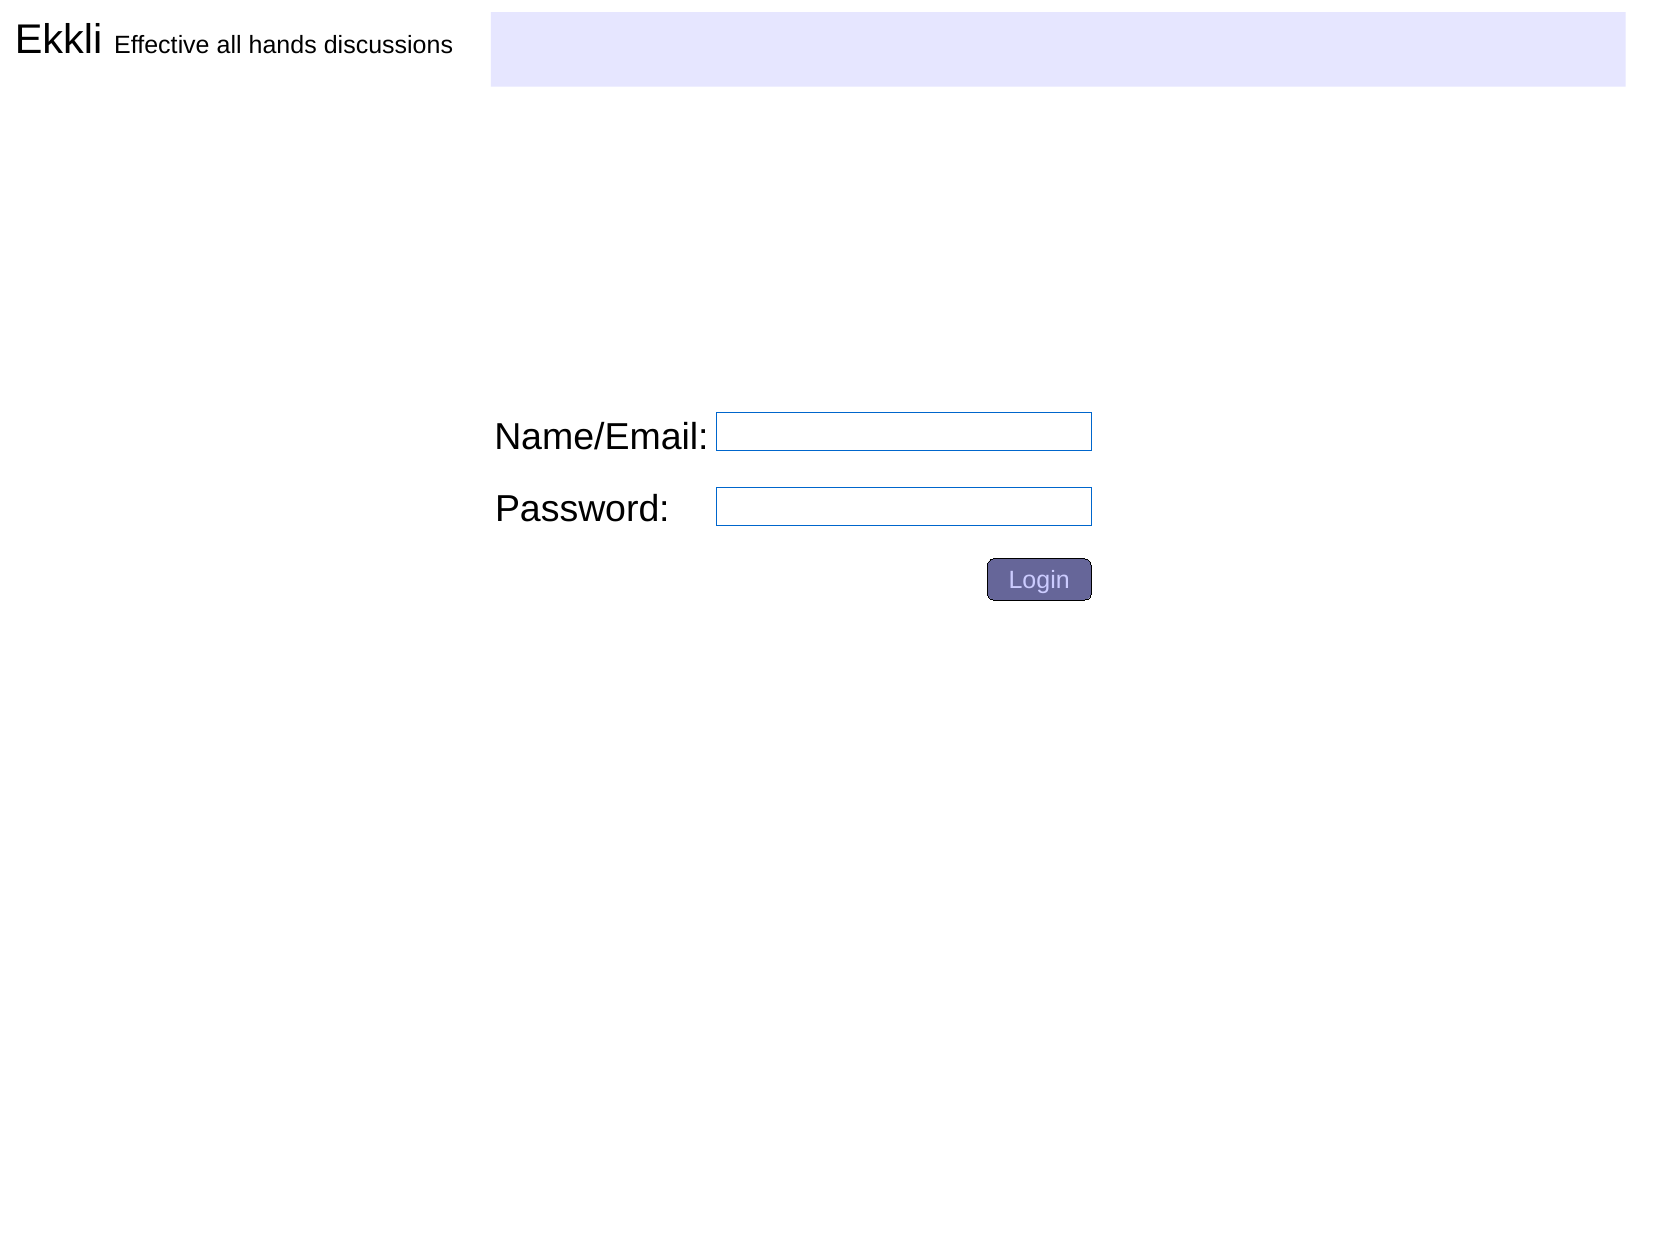

Ekkli Effective all hands discussions
Name/Email:
Password:
Login